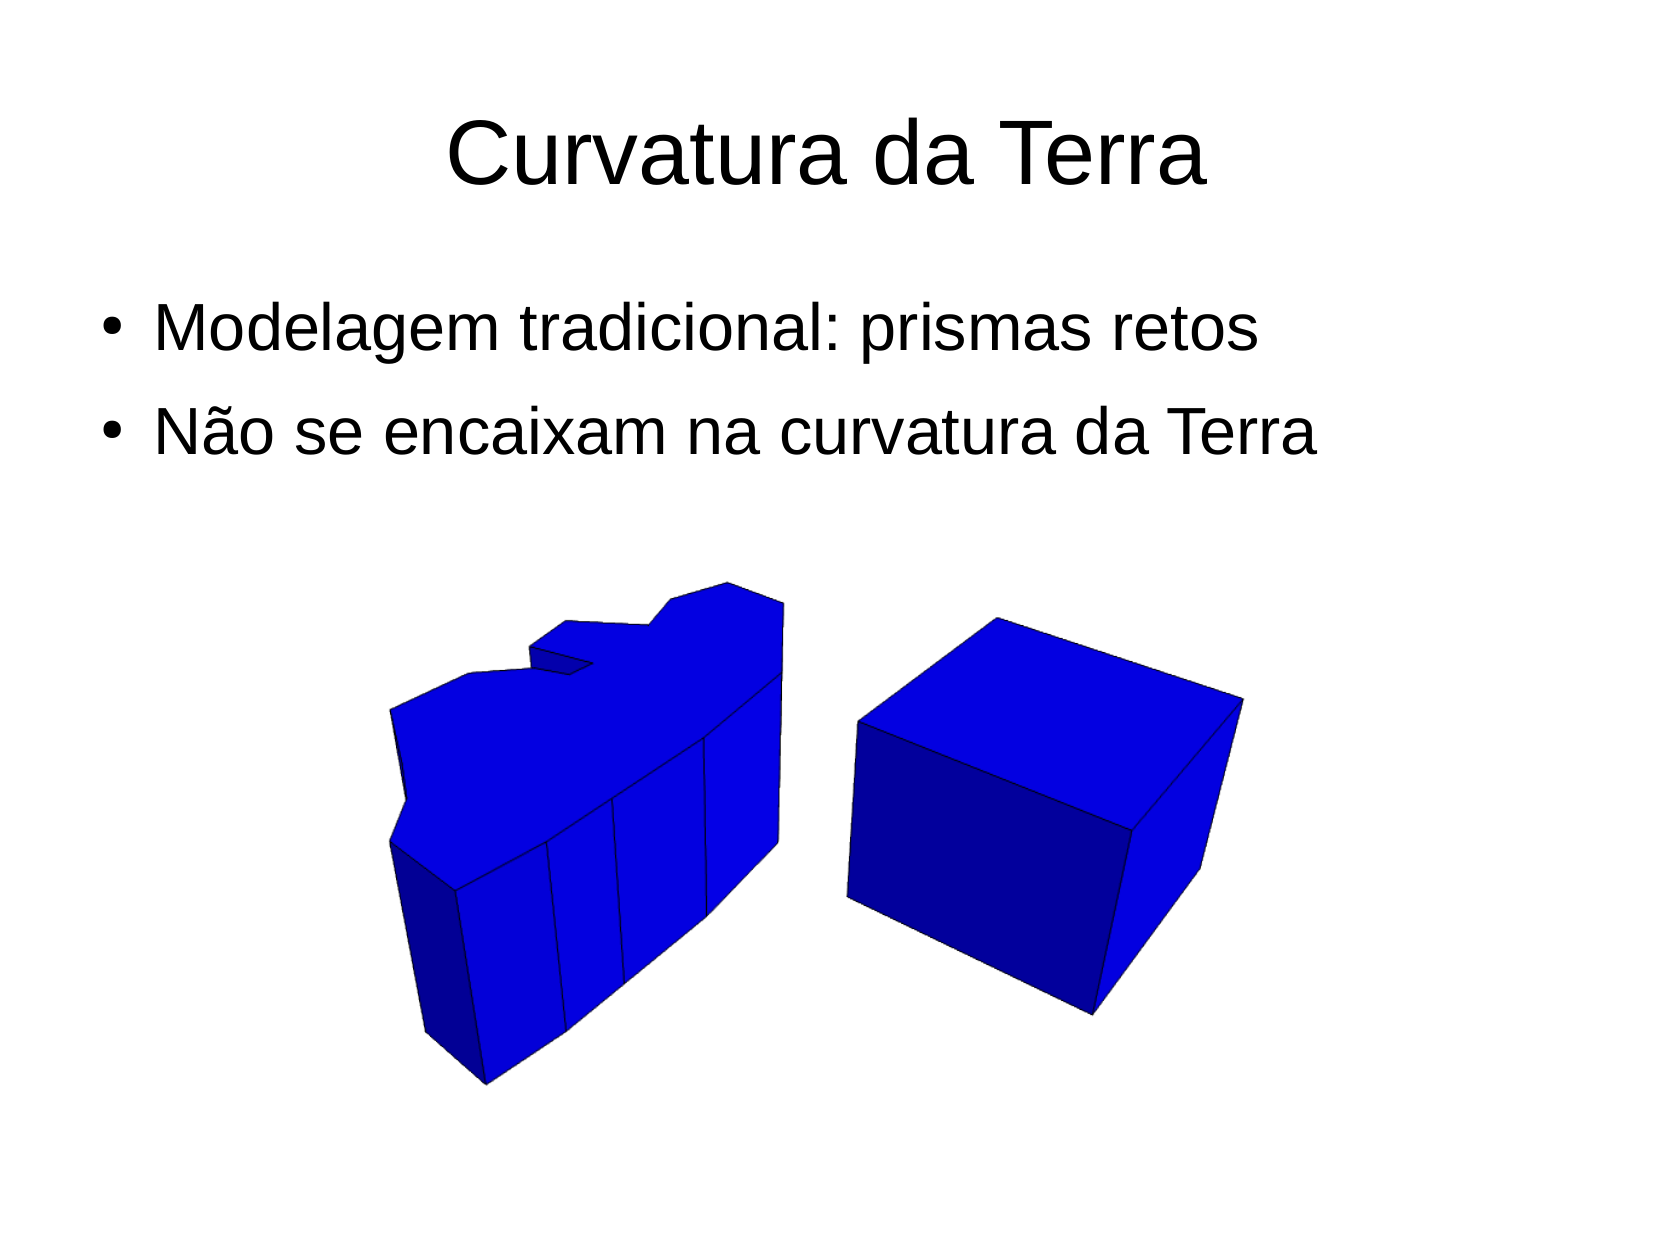

# Curvatura da Terra
Modelagem tradicional: prismas retos
Não se encaixam na curvatura da Terra